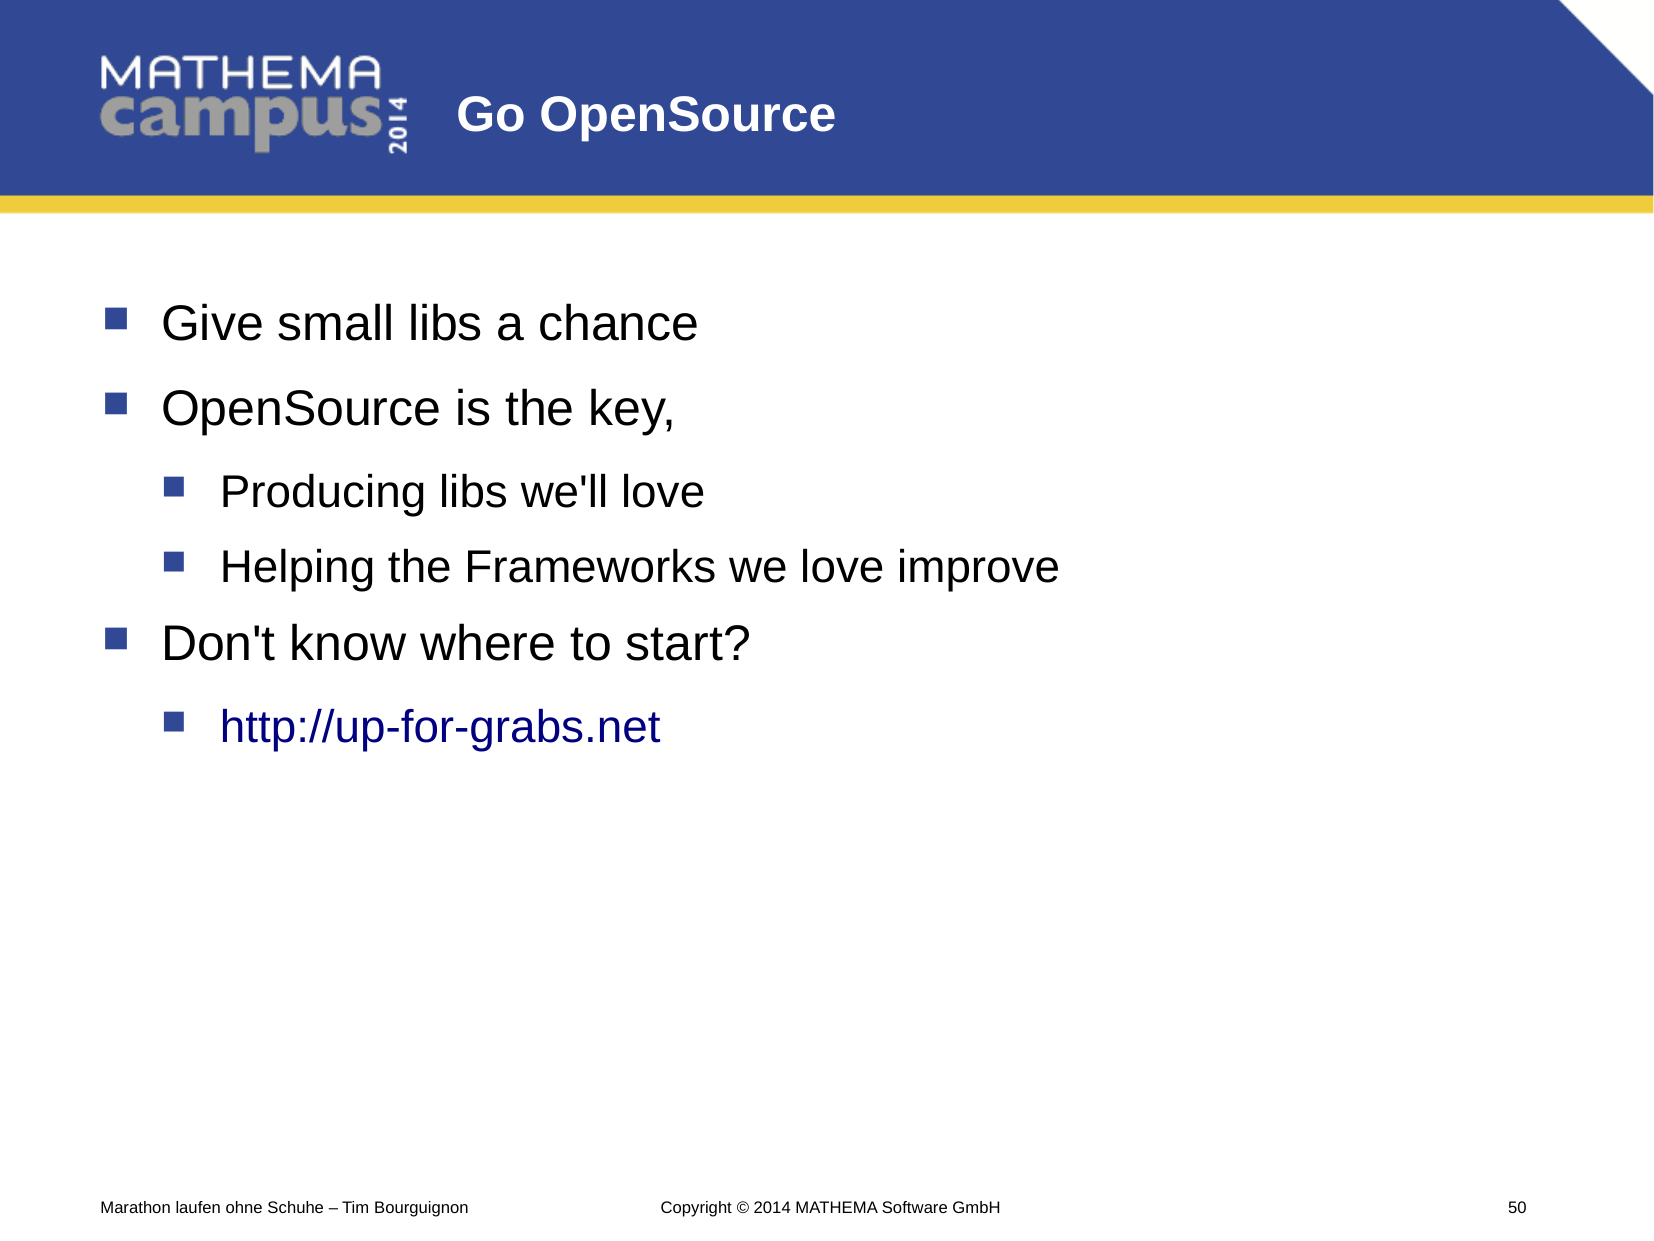

# Go OpenSource
Give small libs a chance
OpenSource is the key,
Producing libs we'll love
Helping the Frameworks we love improve
Don't know where to start?
http://up-for-grabs.net